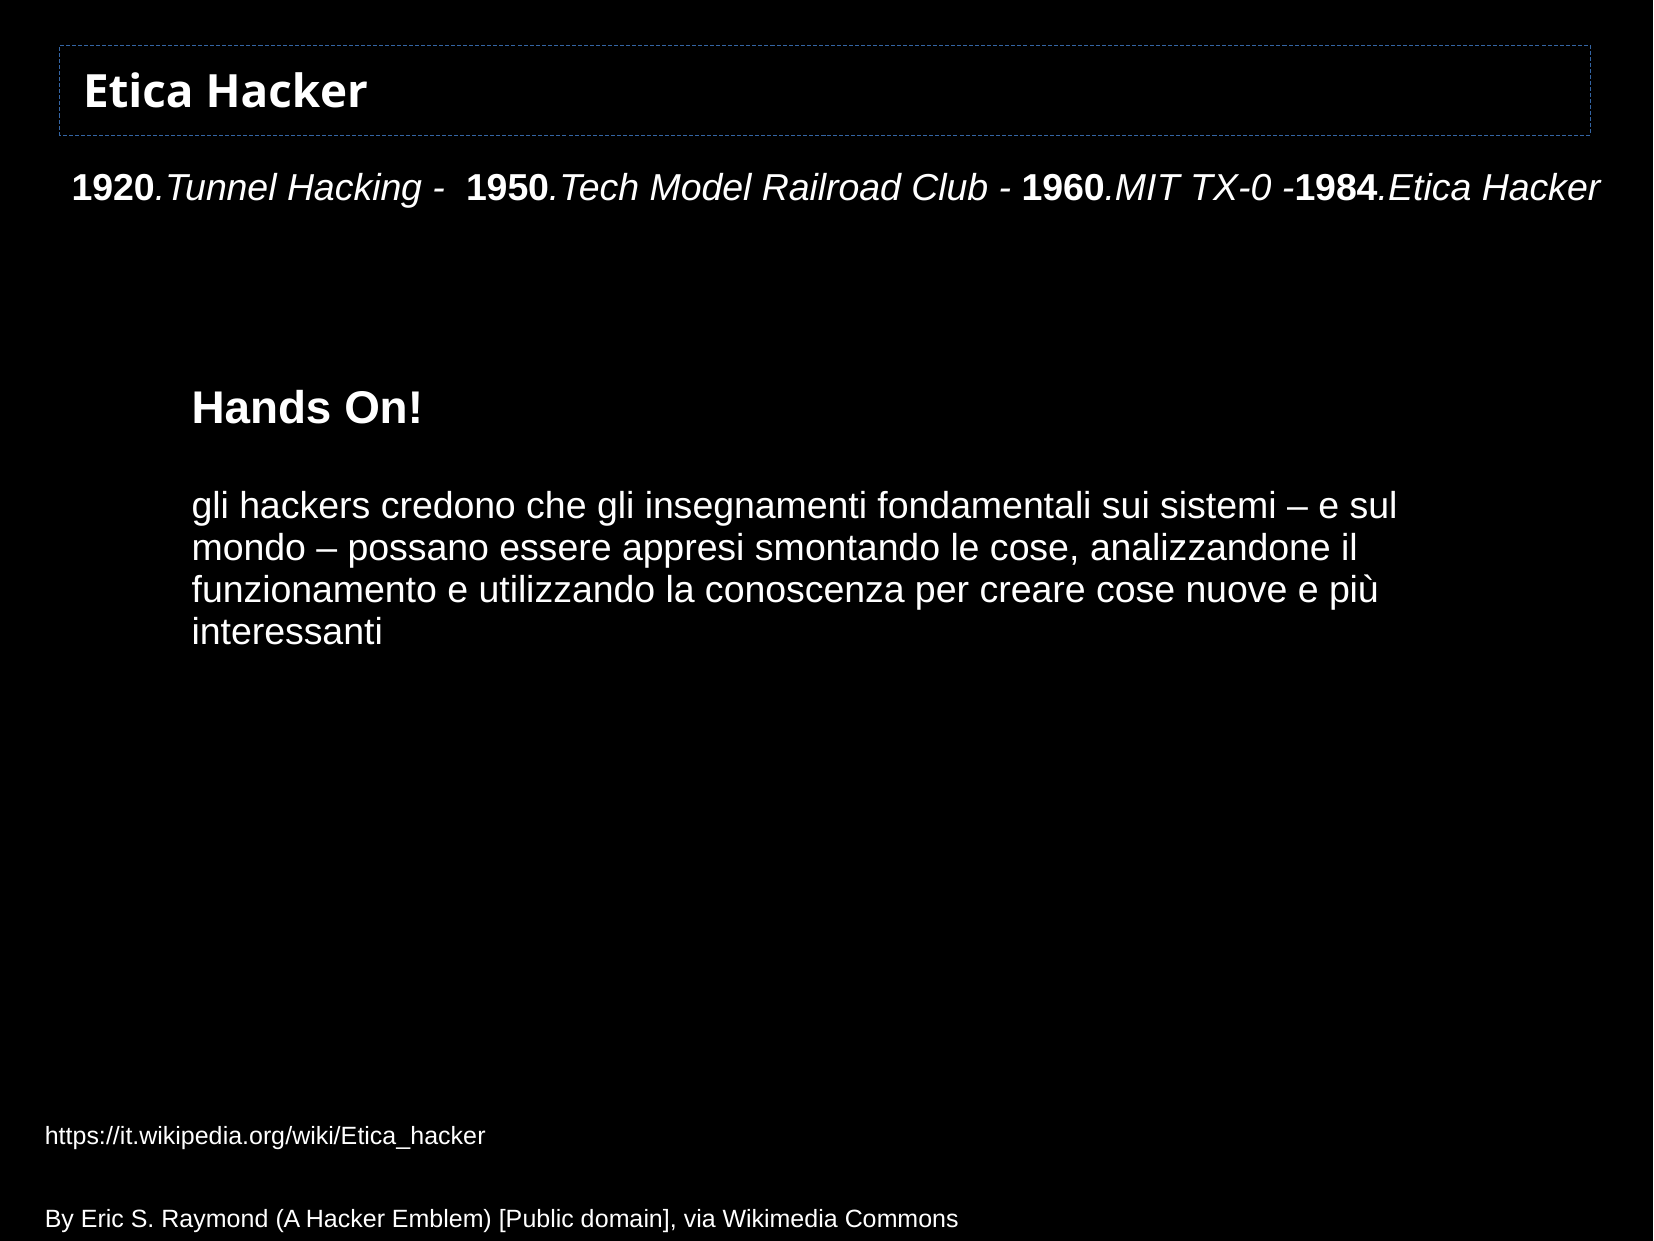

# Etica Hacker
1920.Tunnel Hacking - 1950.Tech Model Railroad Club - 1960.MIT TX-0 -1984.Etica Hacker
Hands On!
gli hackers credono che gli insegnamenti fondamentali sui sistemi – e sul mondo – possano essere appresi smontando le cose, analizzandone il funzionamento e utilizzando la conoscenza per creare cose nuove e più interessanti
https://it.wikipedia.org/wiki/Etica_hacker
By Eric S. Raymond (A Hacker Emblem) [Public domain], via Wikimedia Commons